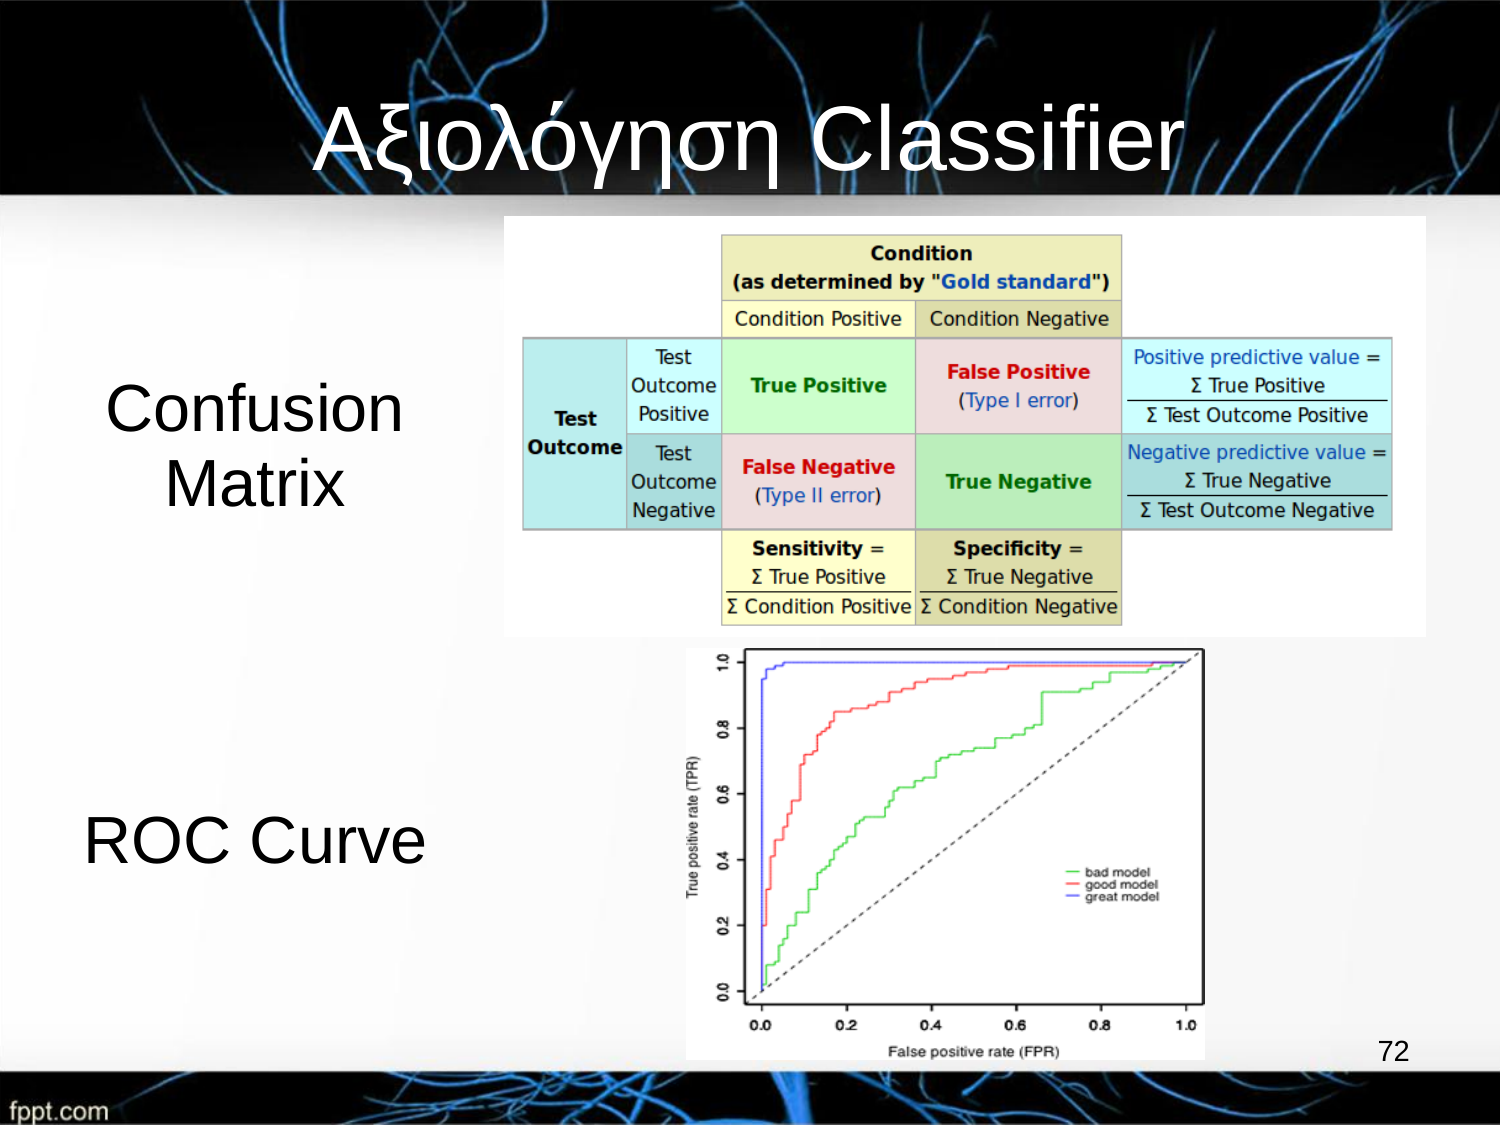

# Αξιολόγηση Classifier
Confusion Matrix
ROC Curve
72